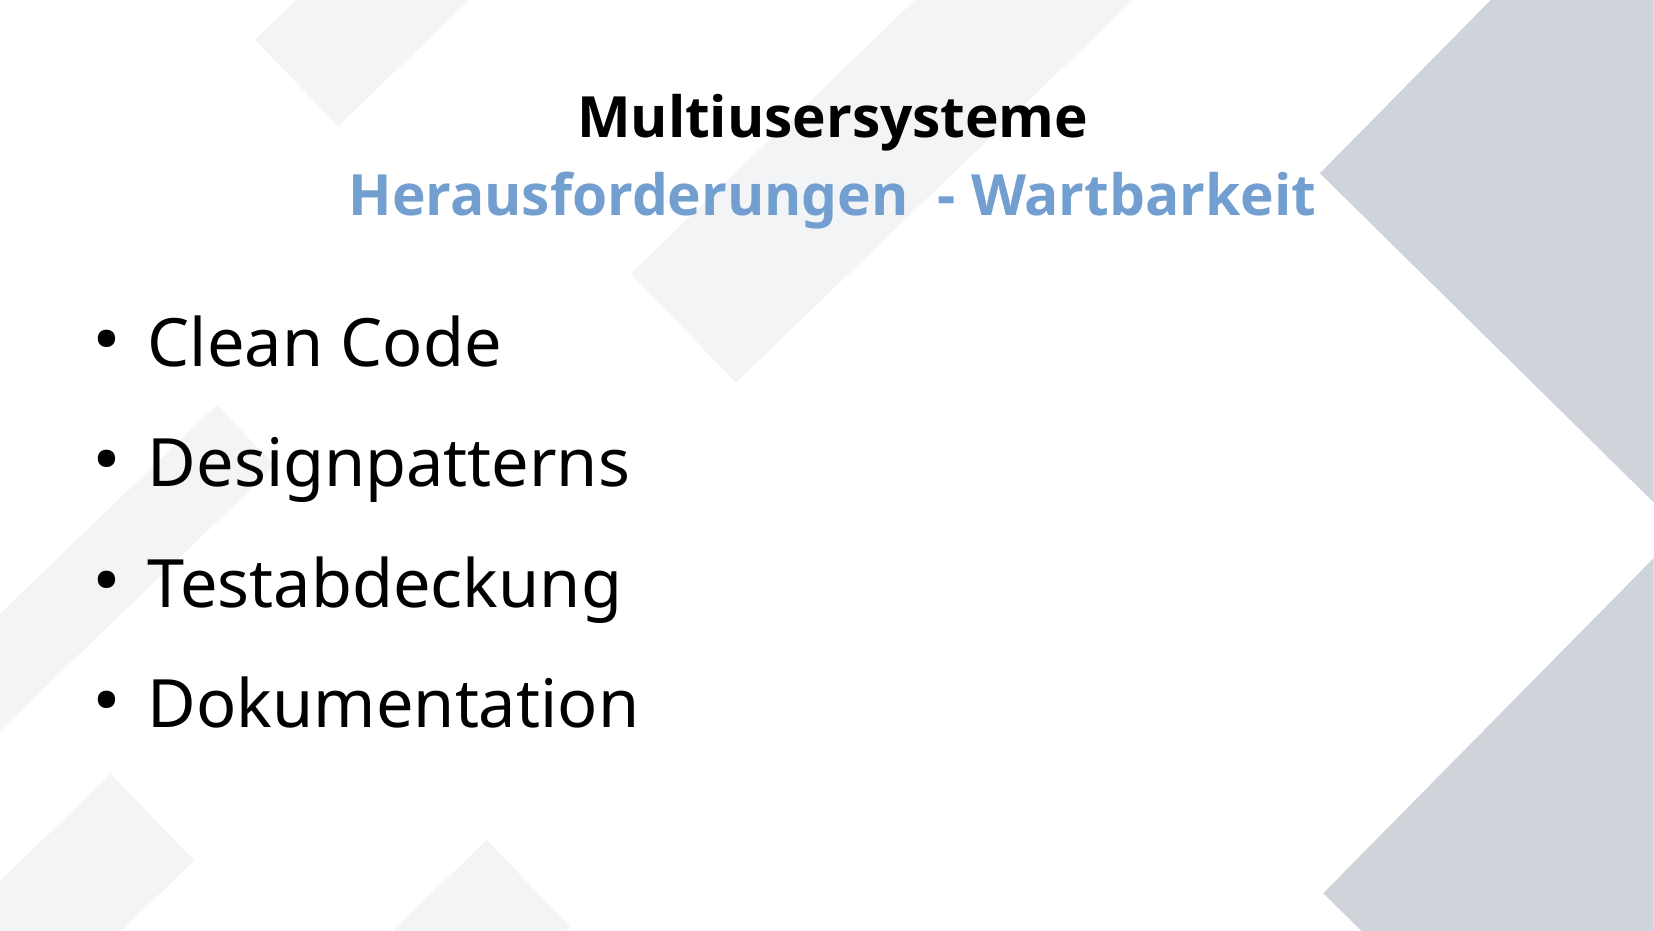

# Multiusersysteme Herausforderungen - Wartbarkeit
Clean Code
Designpatterns
Testabdeckung
Dokumentation